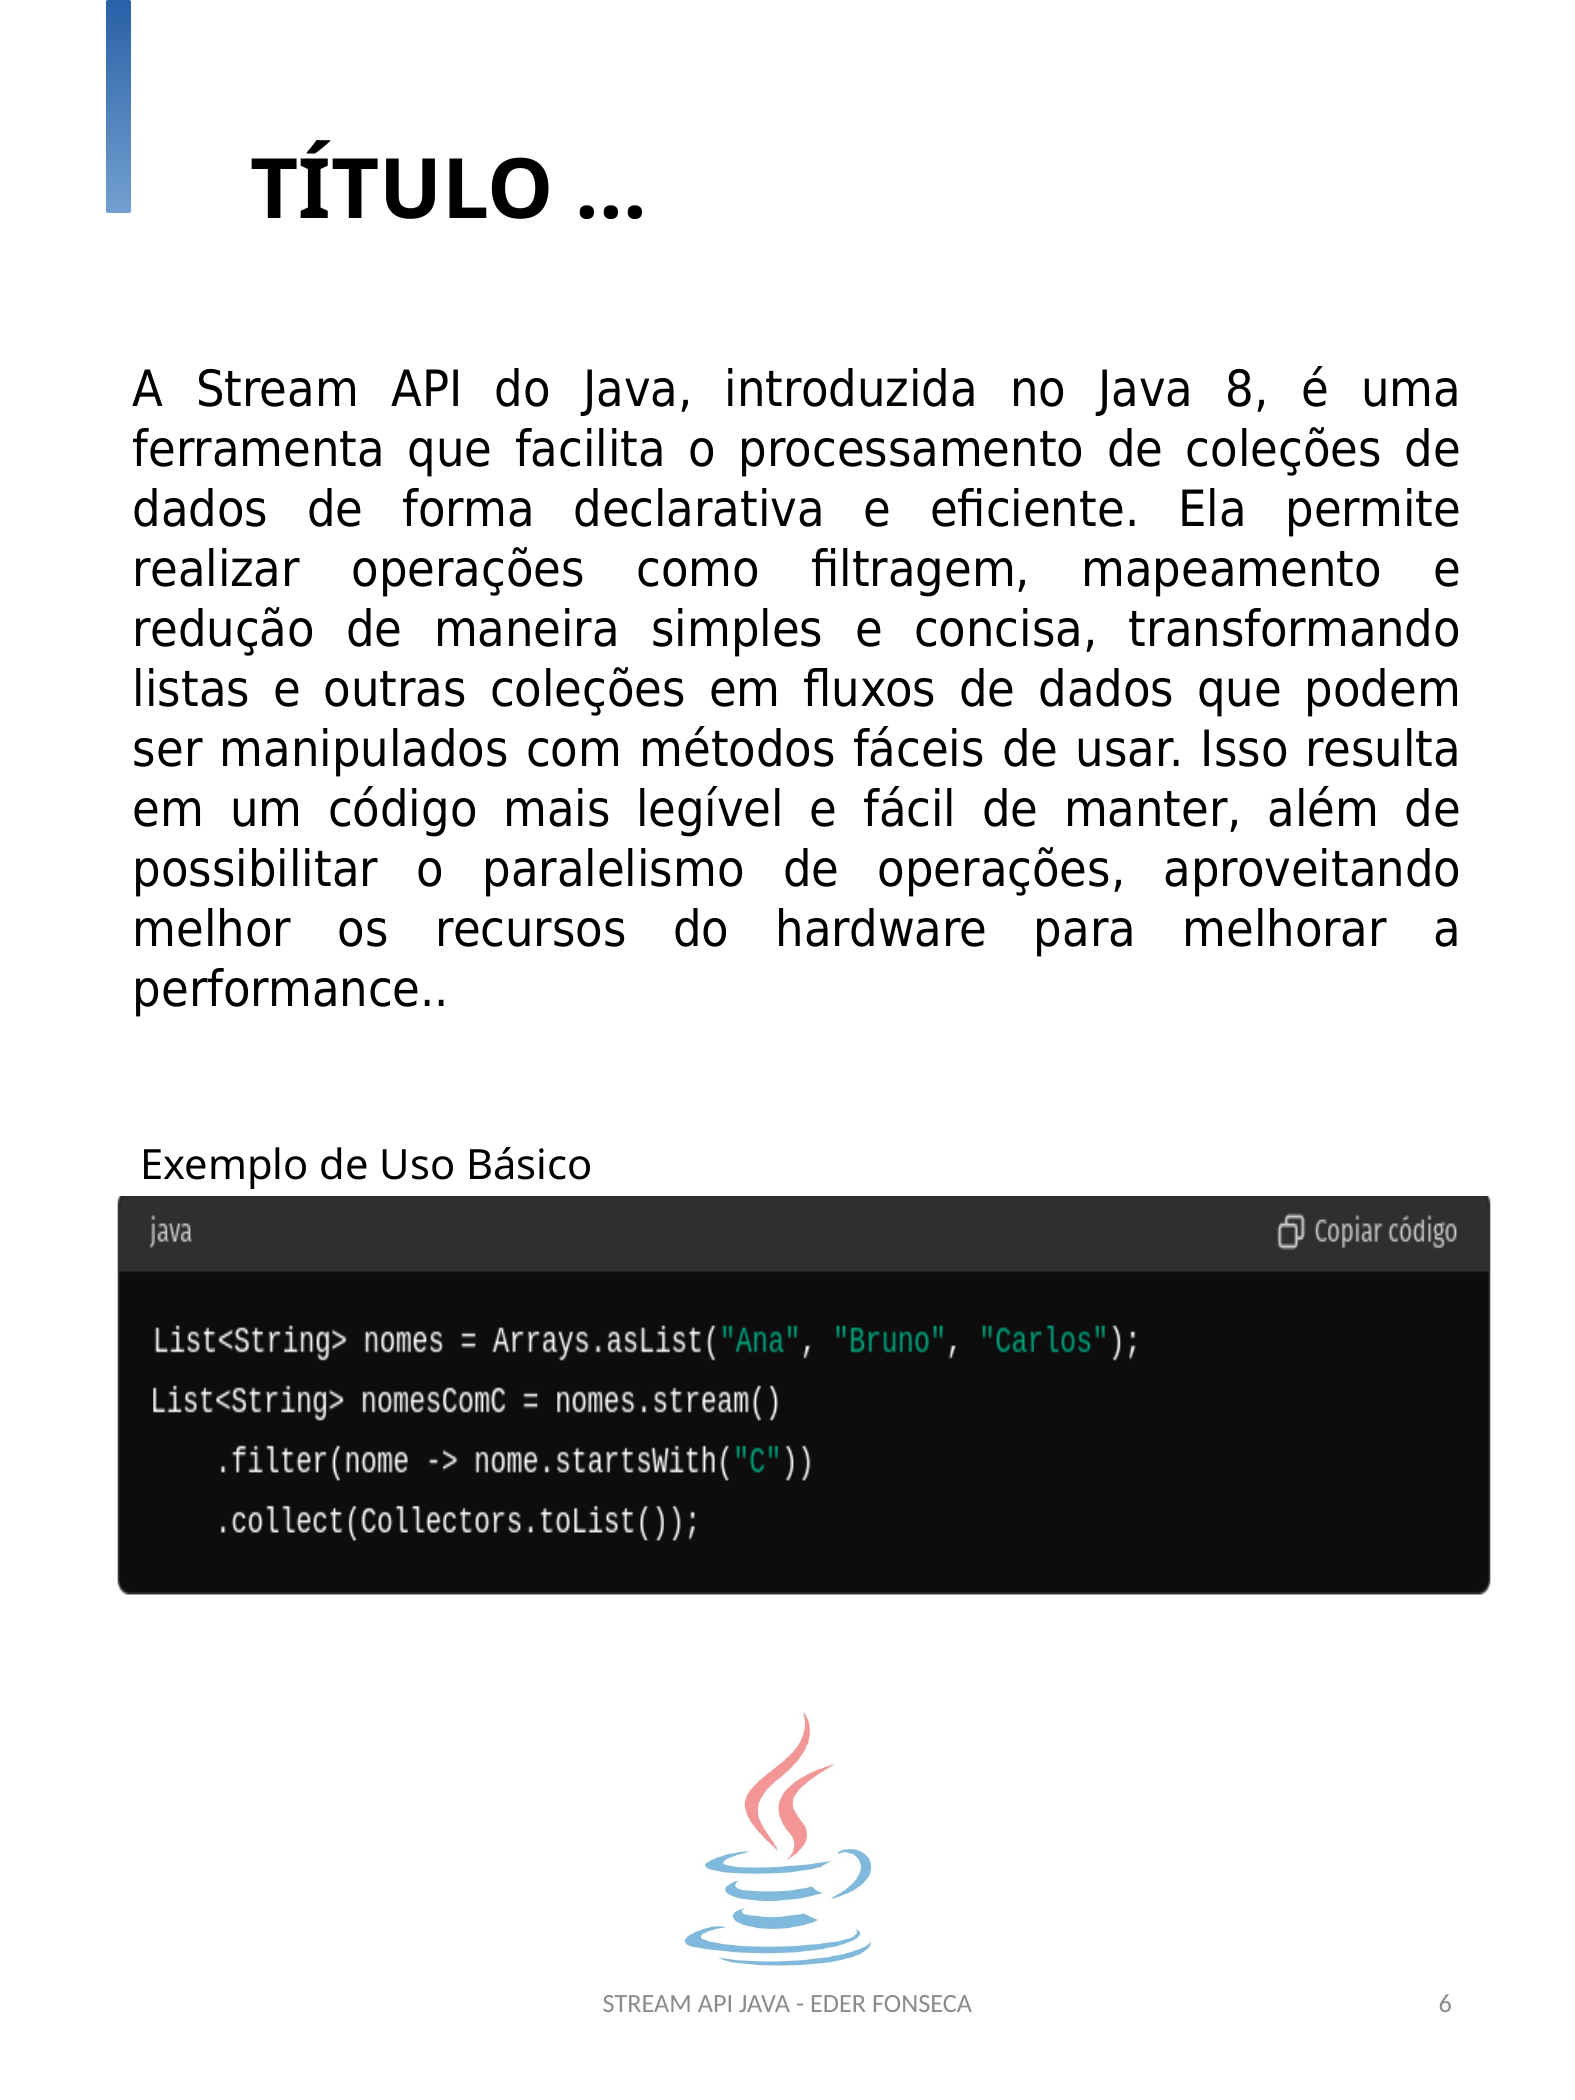

TÍTULO ...
A Stream API do Java, introduzida no Java 8, é uma ferramenta que facilita o processamento de coleções de dados de forma declarativa e eficiente. Ela permite realizar operações como filtragem, mapeamento e redução de maneira simples e concisa, transformando listas e outras coleções em fluxos de dados que podem ser manipulados com métodos fáceis de usar. Isso resulta em um código mais legível e fácil de manter, além de possibilitar o paralelismo de operações, aproveitando melhor os recursos do hardware para melhorar a performance..
Exemplo de Uso Básico
STREAM API JAVA - EDER FONSECA
6